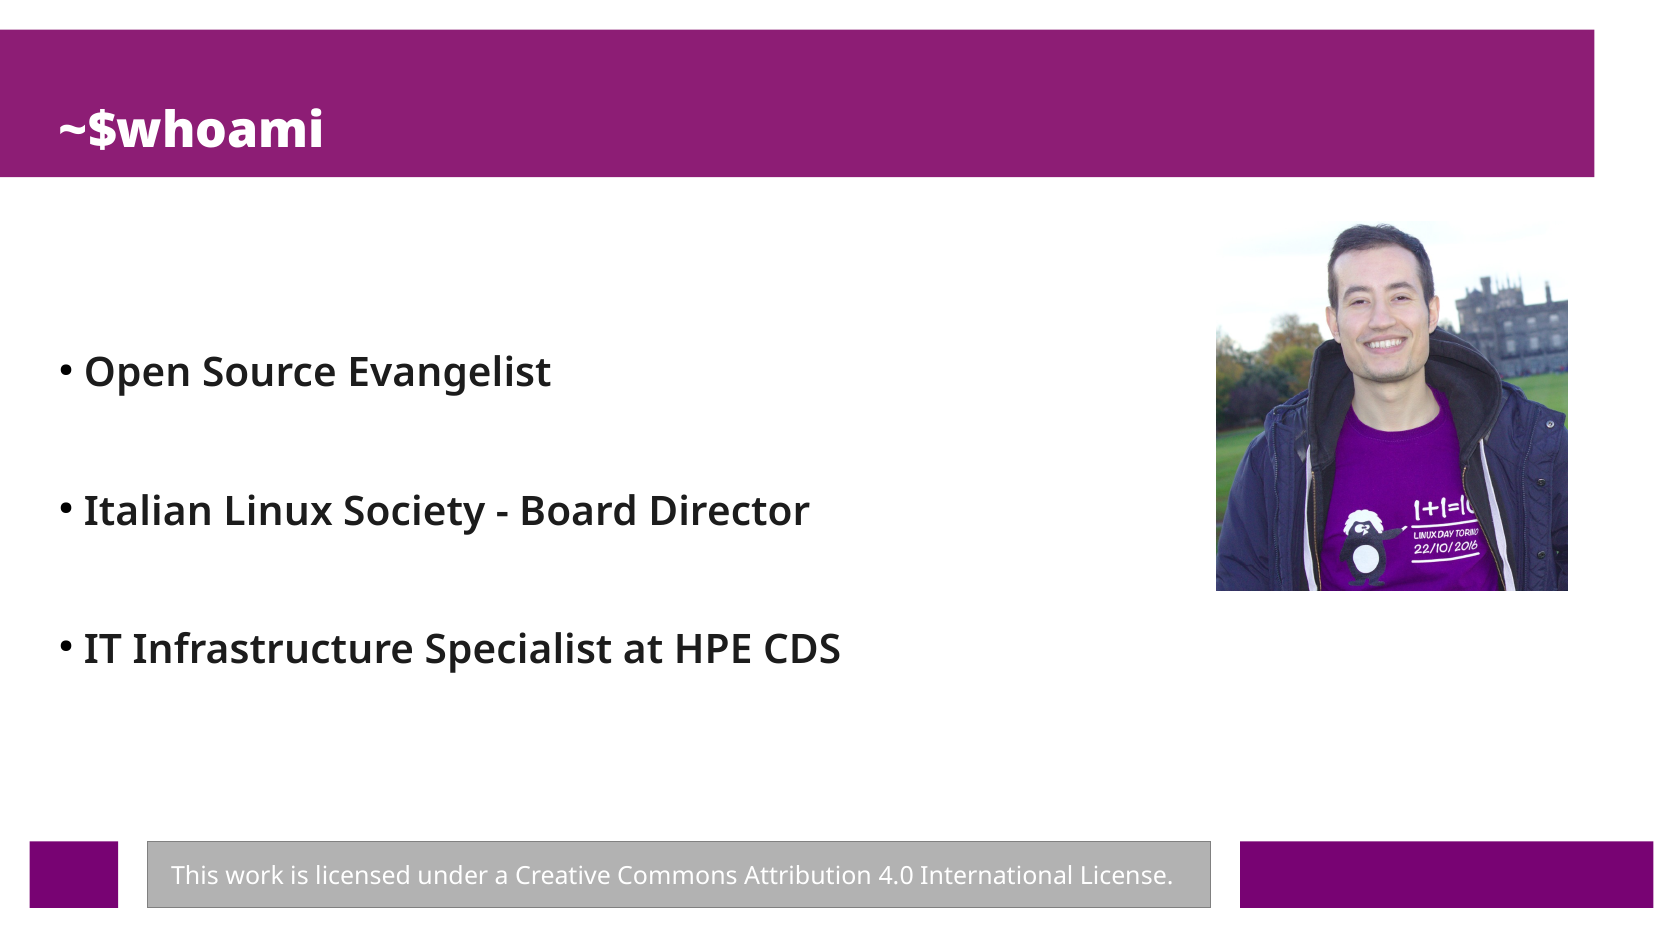

# ~$whoami
 Open Source Evangelist
 Italian Linux Society - Board Director
 IT Infrastructure Specialist at HPE CDS